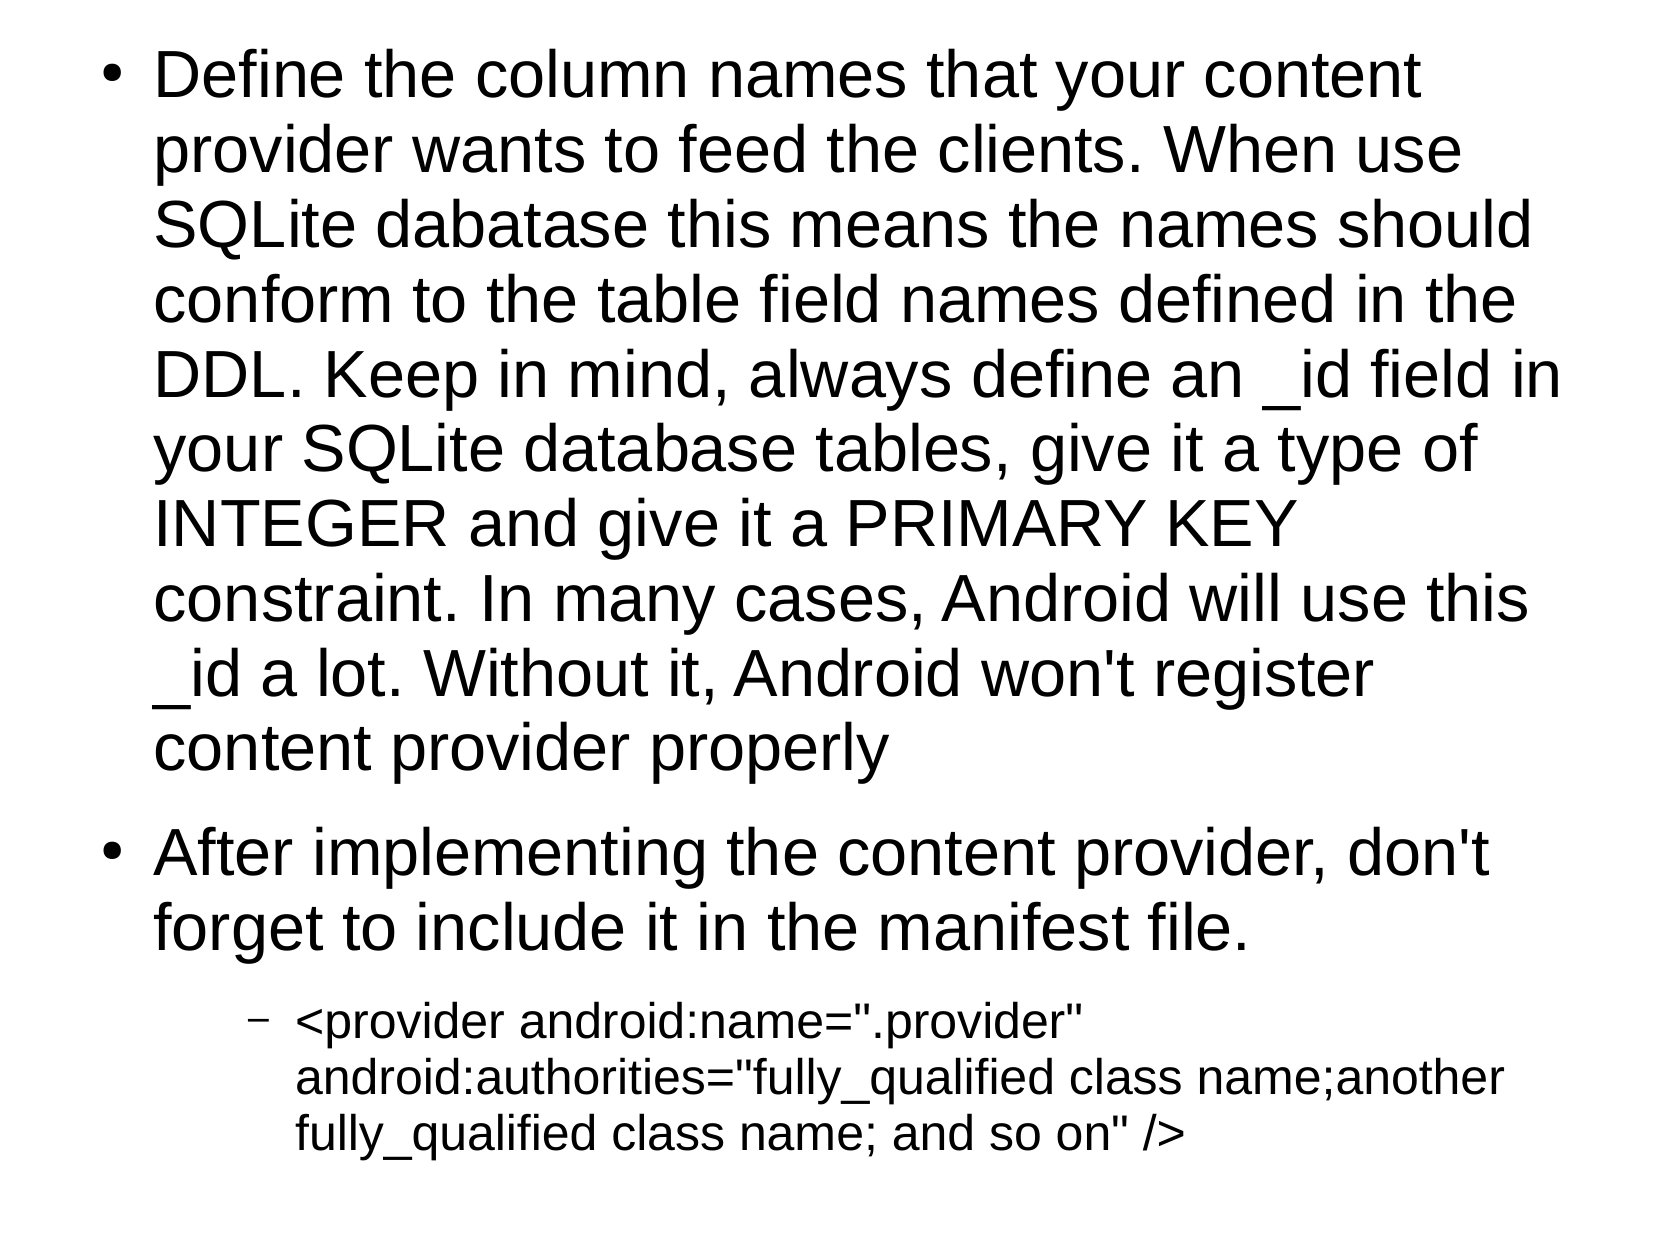

# Define the column names that your content provider wants to feed the clients. When use SQLite dabatase this means the names should conform to the table field names defined in the DDL. Keep in mind, always define an _id field in your SQLite database tables, give it a type of INTEGER and give it a PRIMARY KEY constraint. In many cases, Android will use this _id a lot. Without it, Android won't register content provider properly
After implementing the content provider, don't forget to include it in the manifest file.
<provider android:name=".provider" android:authorities="fully_qualified class name;another fully_qualified class name; and so on" />